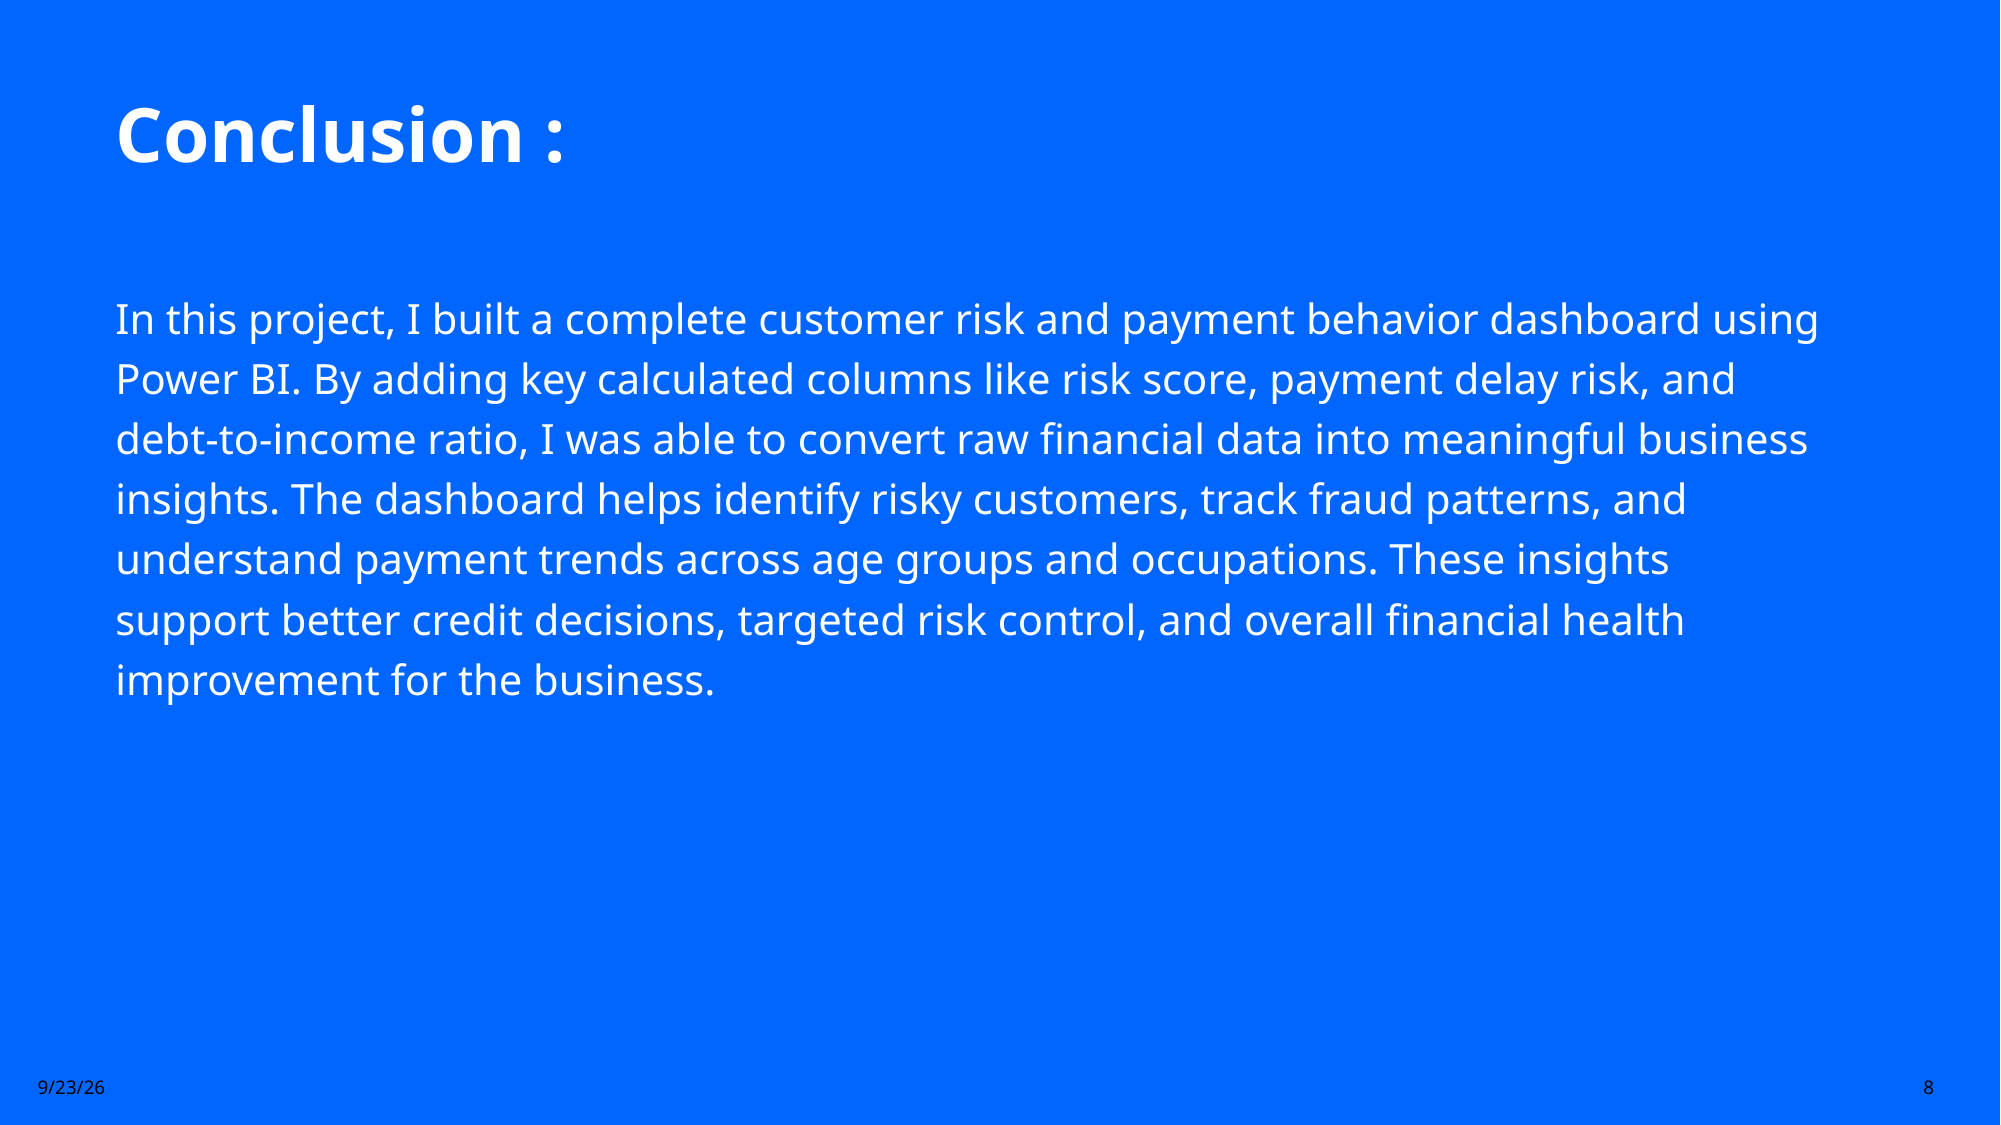

# Conclusion :
In this project, I built a complete customer risk and payment behavior dashboard using Power BI. By adding key calculated columns like risk score, payment delay risk, and debt-to-income ratio, I was able to convert raw financial data into meaningful business insights. The dashboard helps identify risky customers, track fraud patterns, and understand payment trends across age groups and occupations. These insights support better credit decisions, targeted risk control, and overall financial health improvement for the business.